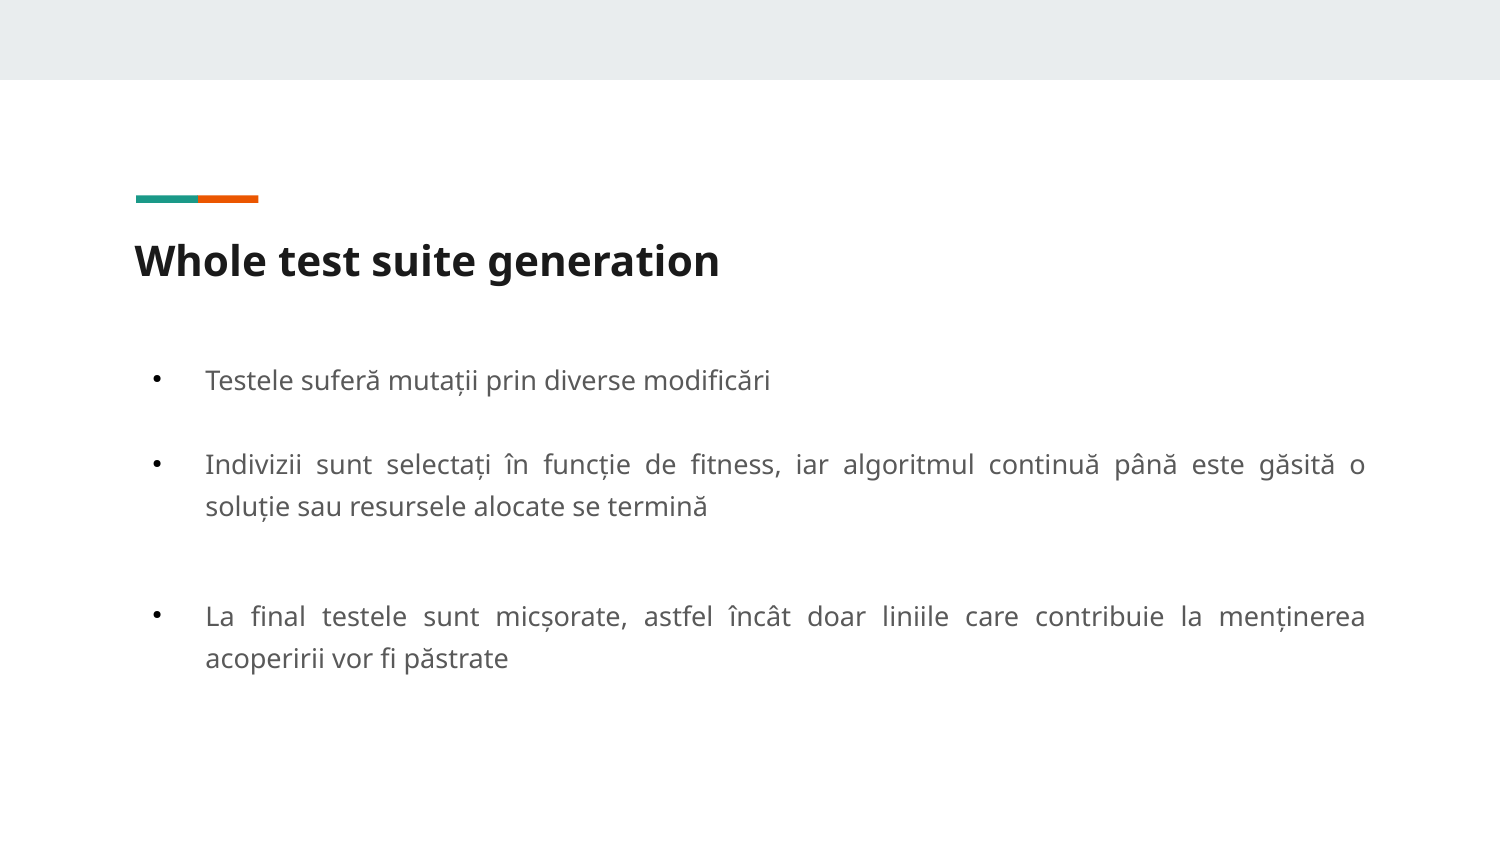

# Whole test suite generation
Testele suferă mutații prin diverse modificări
Indivizii sunt selectați în funcție de fitness, iar algoritmul continuă până este găsită o soluție sau resursele alocate se termină
La final testele sunt micșorate, astfel încât doar liniile care contribuie la menținerea acoperirii vor fi păstrate